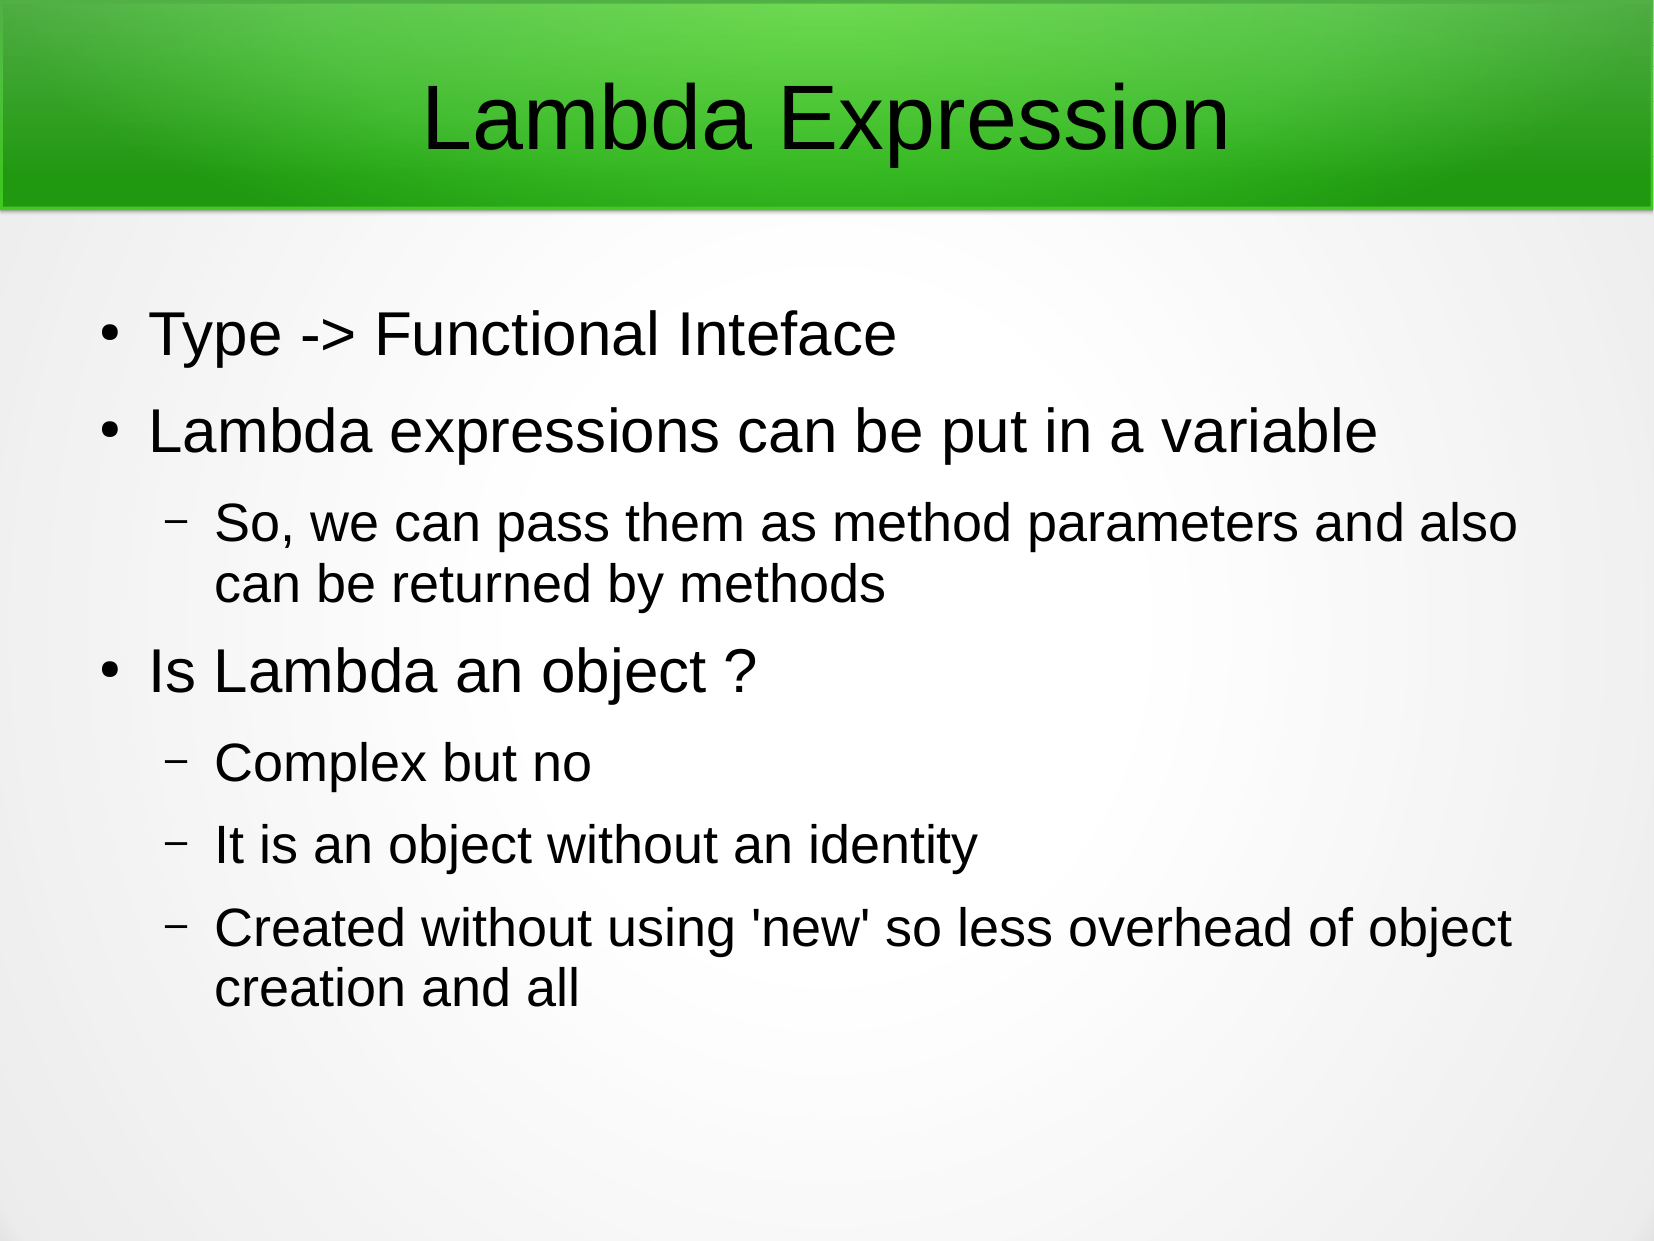

# Lambda Expression
Type -> Functional Inteface
Lambda expressions can be put in a variable
So, we can pass them as method parameters and also can be returned by methods
Is Lambda an object ?
Complex but no
It is an object without an identity
Created without using 'new' so less overhead of object creation and all